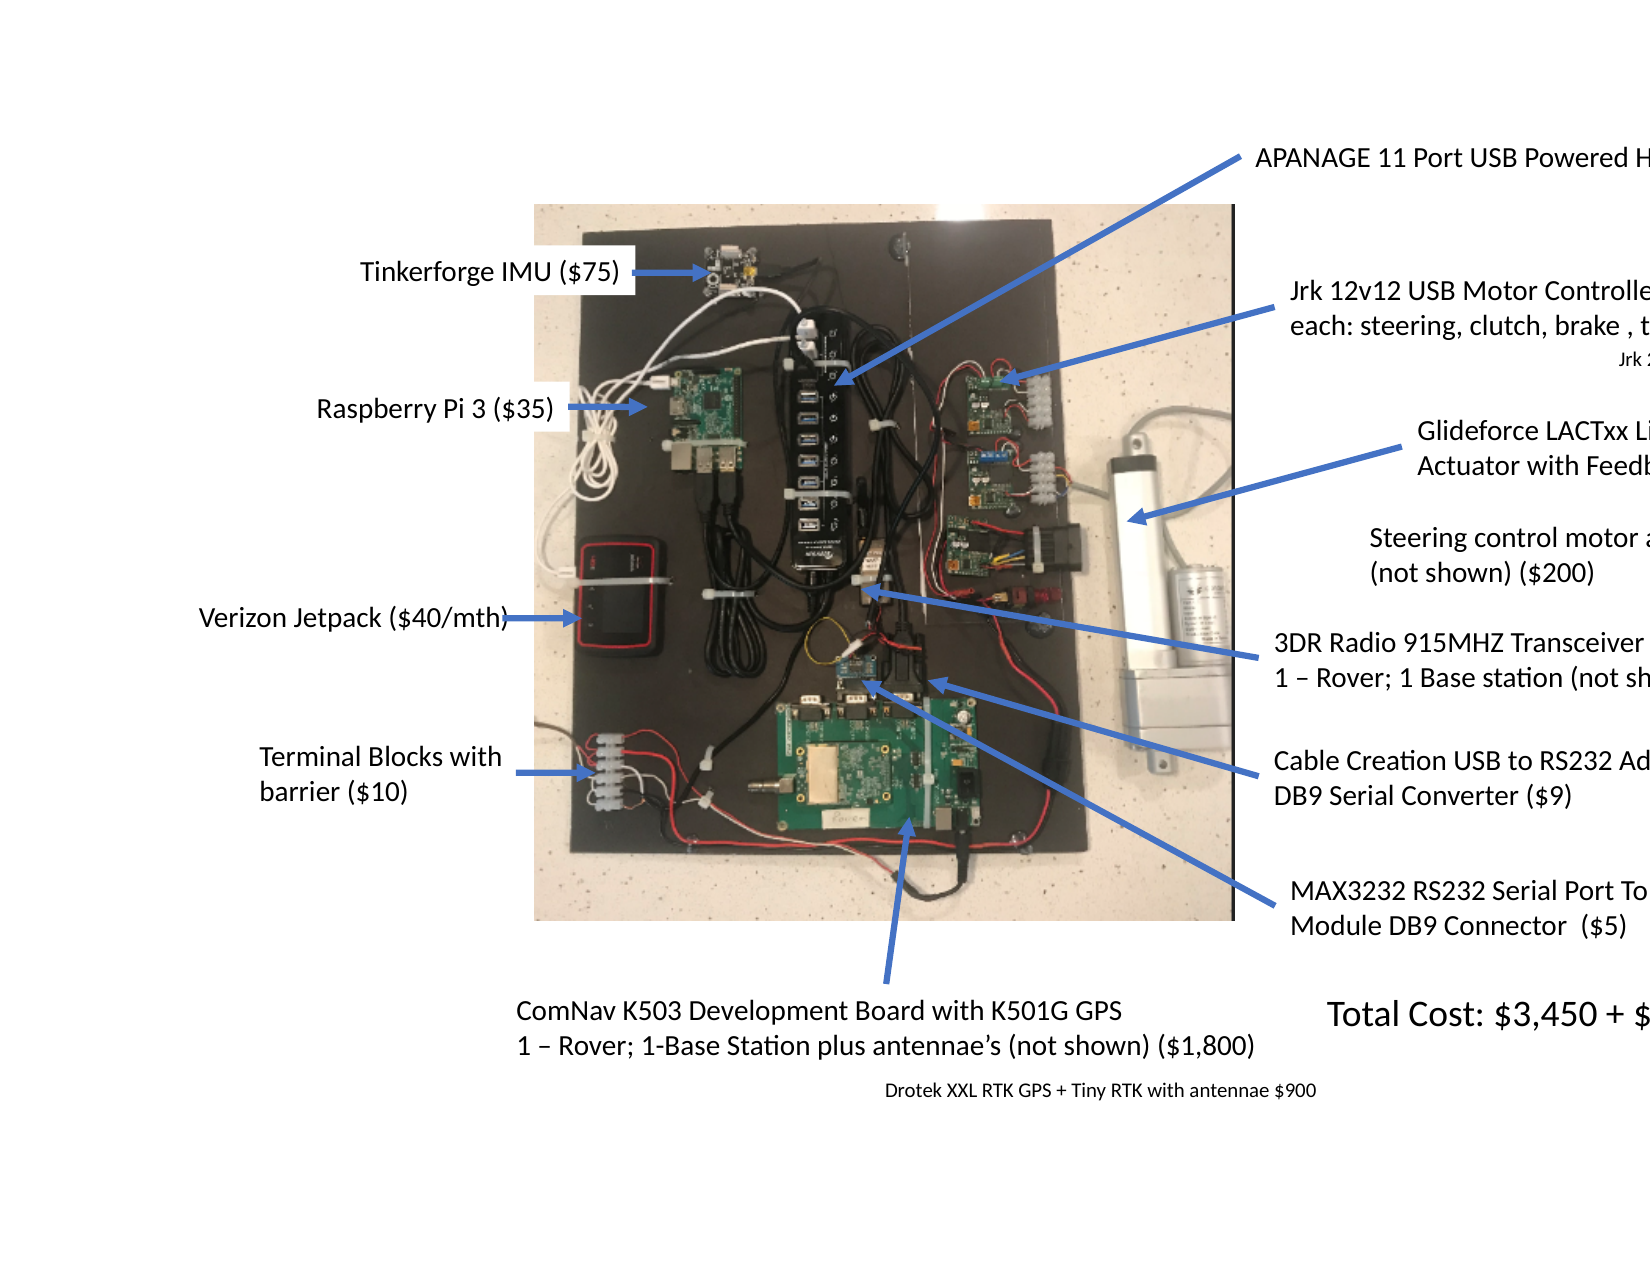

APANAGE 11 Port USB Powered Hub ($40)
Tinkerforge IMU ($75)
Jrk 12v12 USB Motor Controller with Feedback (6) (one each: steering, clutch, brake , throttle, PTO, lift) ($600)
Jrk 21v3 USB Motor Controllers are $50
Raspberry Pi 3 ($35)
Glideforce LACTxx Light-Duty Linear Actuator with Feedback (5 X $129 = $650)
Steering control motor and angle sensor (not shown) ($200)
Verizon Jetpack ($40/mth)
3DR Radio 915MHZ Transceiver
1 – Rover; 1 Base station (not shown) ($20)
Terminal Blocks with
barrier ($10)
Cable Creation USB to RS232 Adapter Female DB9 Serial Converter ($9)
MAX3232 RS232 Serial Port To TTL Converter Module DB9 Connector  ($5)
Total Cost: $3,450 + $40/mth
ComNav K503 Development Board with K501G GPS
1 – Rover; 1-Base Station plus antennae’s (not shown) ($1,800)
Drotek XXL RTK GPS + Tiny RTK with antennae $900